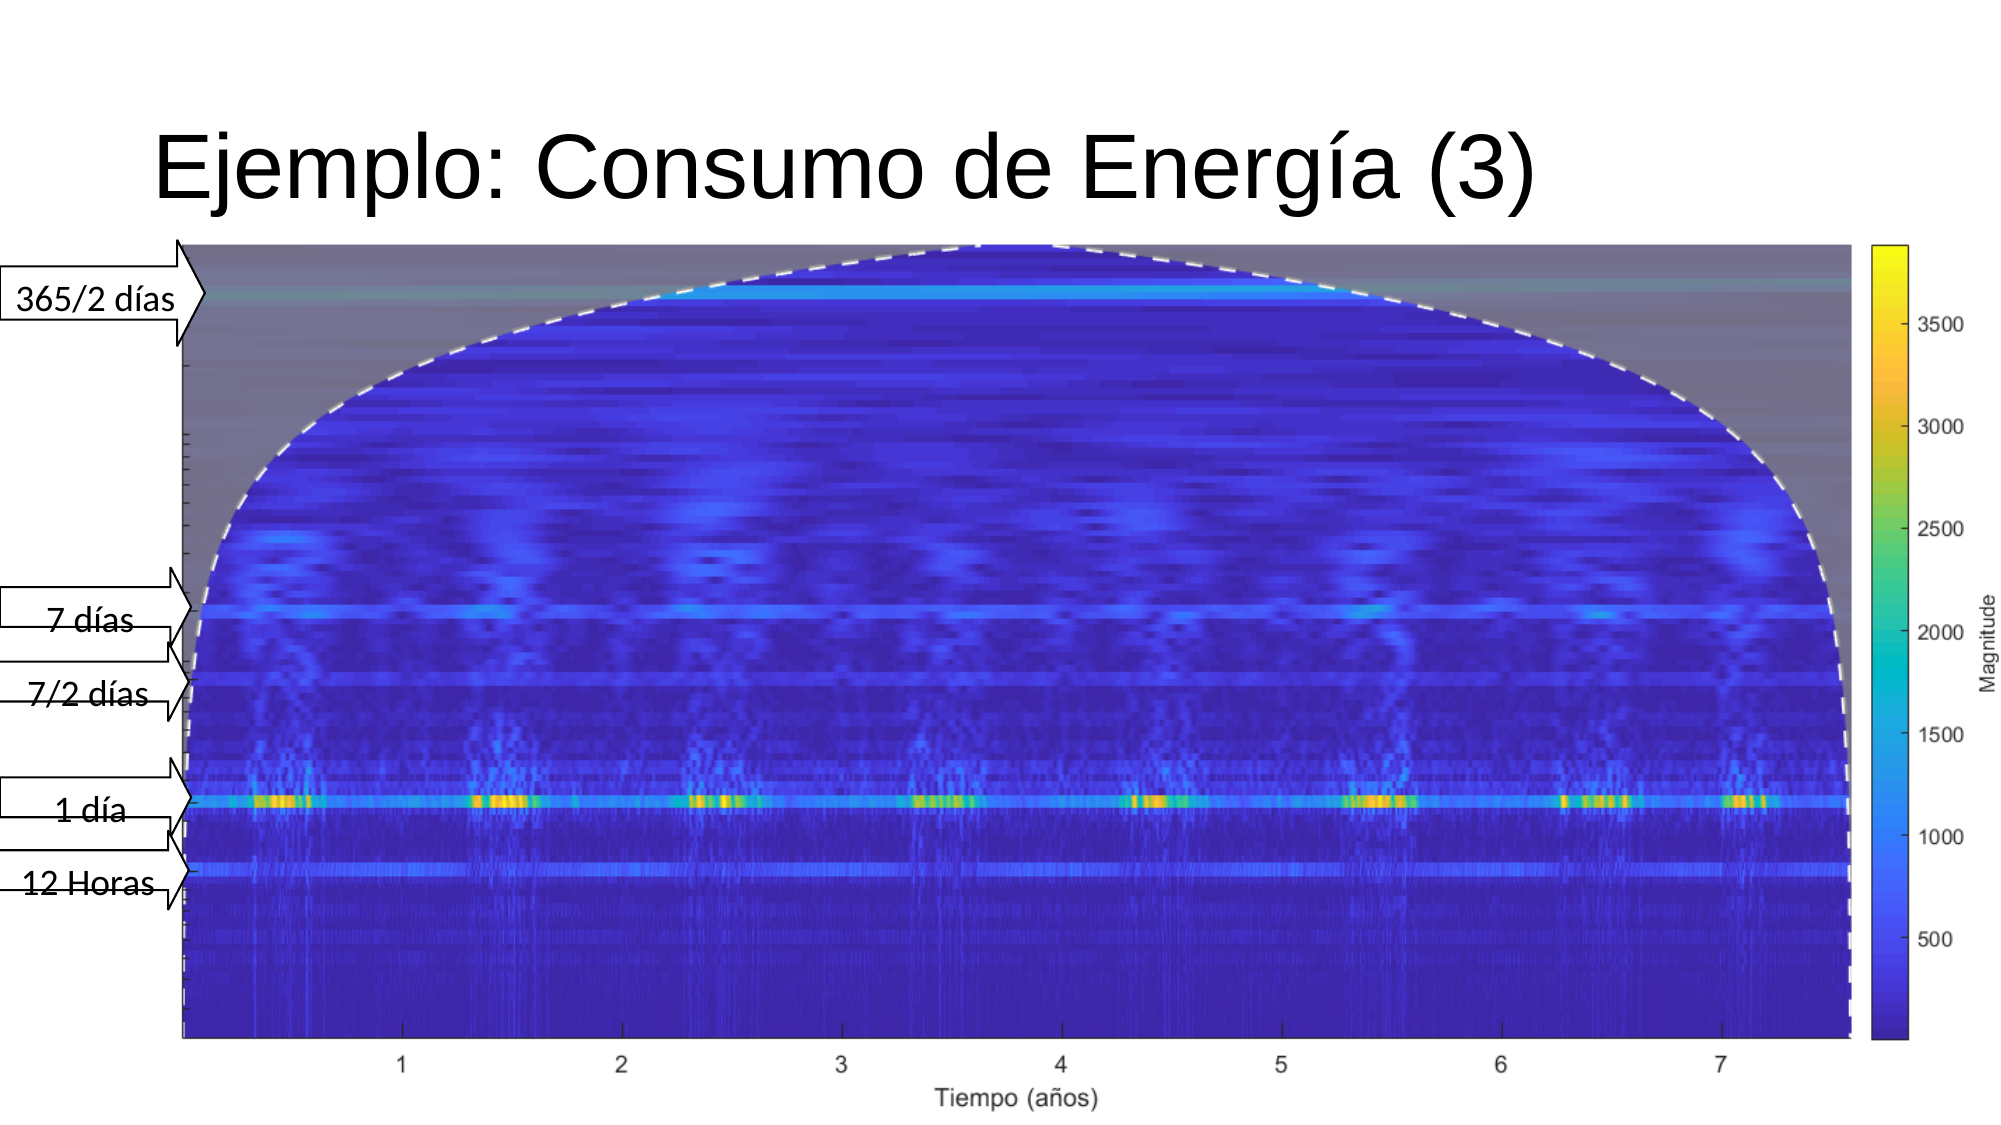

# Ejemplo: Consumo de Energía (3)
365/2 días
7 días
7/2 días
1 día
12 Horas